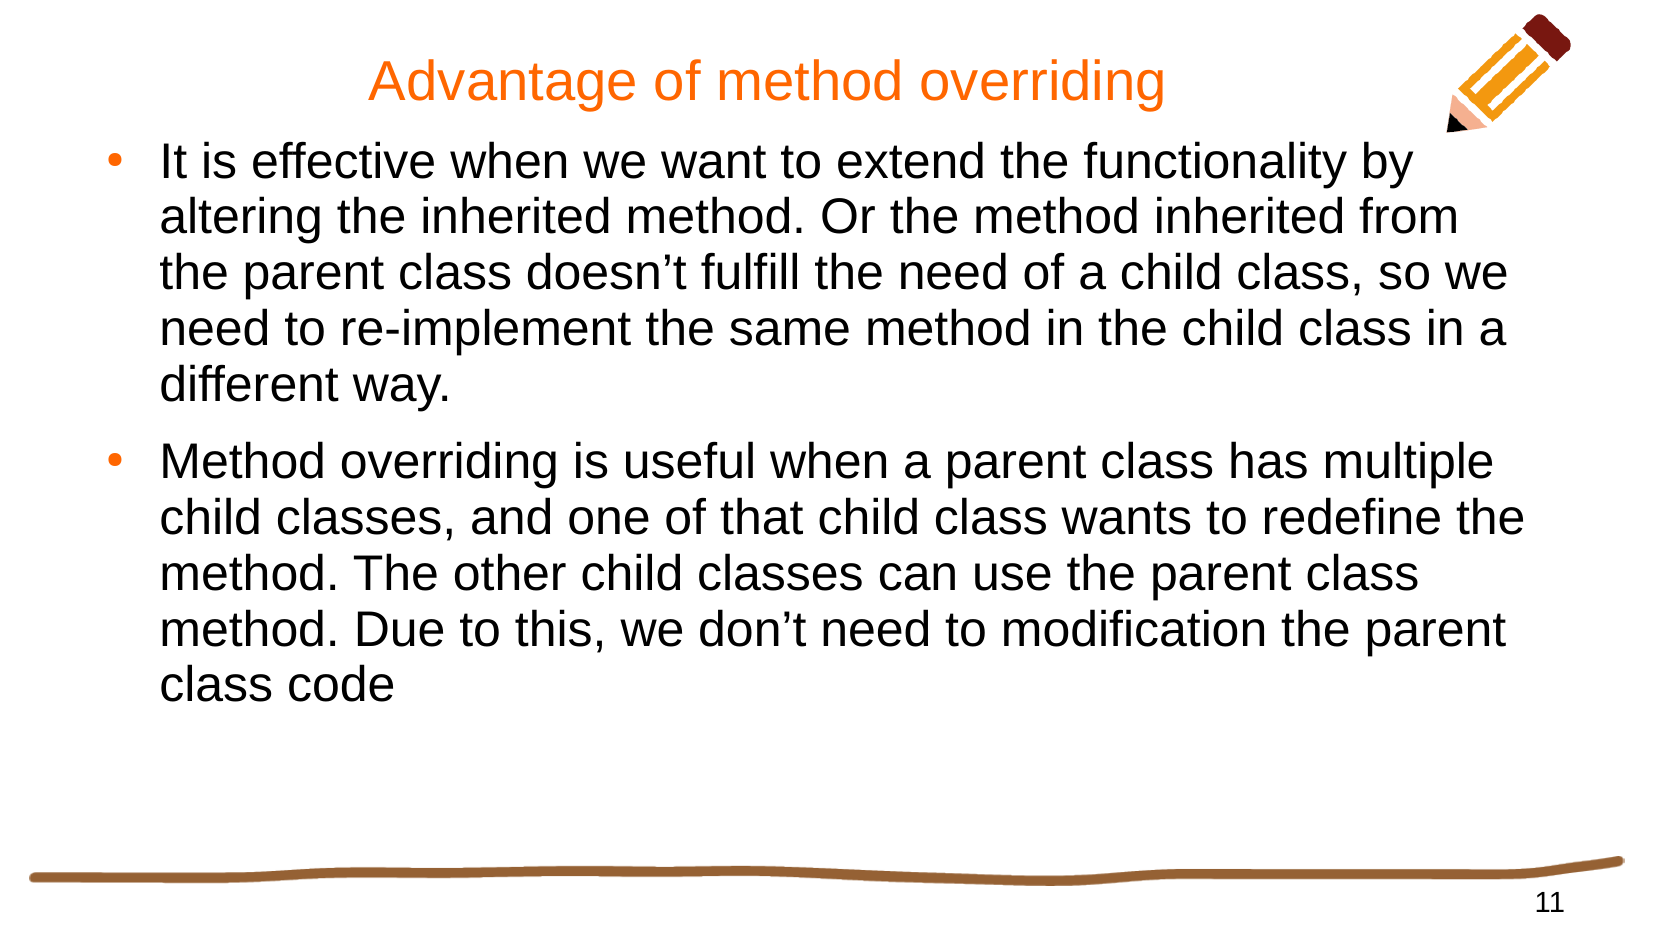

# Advantage of method overriding
It is effective when we want to extend the functionality by altering the inherited method. Or the method inherited from the parent class doesn’t fulfill the need of a child class, so we need to re-implement the same method in the child class in a different way.
Method overriding is useful when a parent class has multiple child classes, and one of that child class wants to redefine the method. The other child classes can use the parent class method. Due to this, we don’t need to modification the parent class code
11